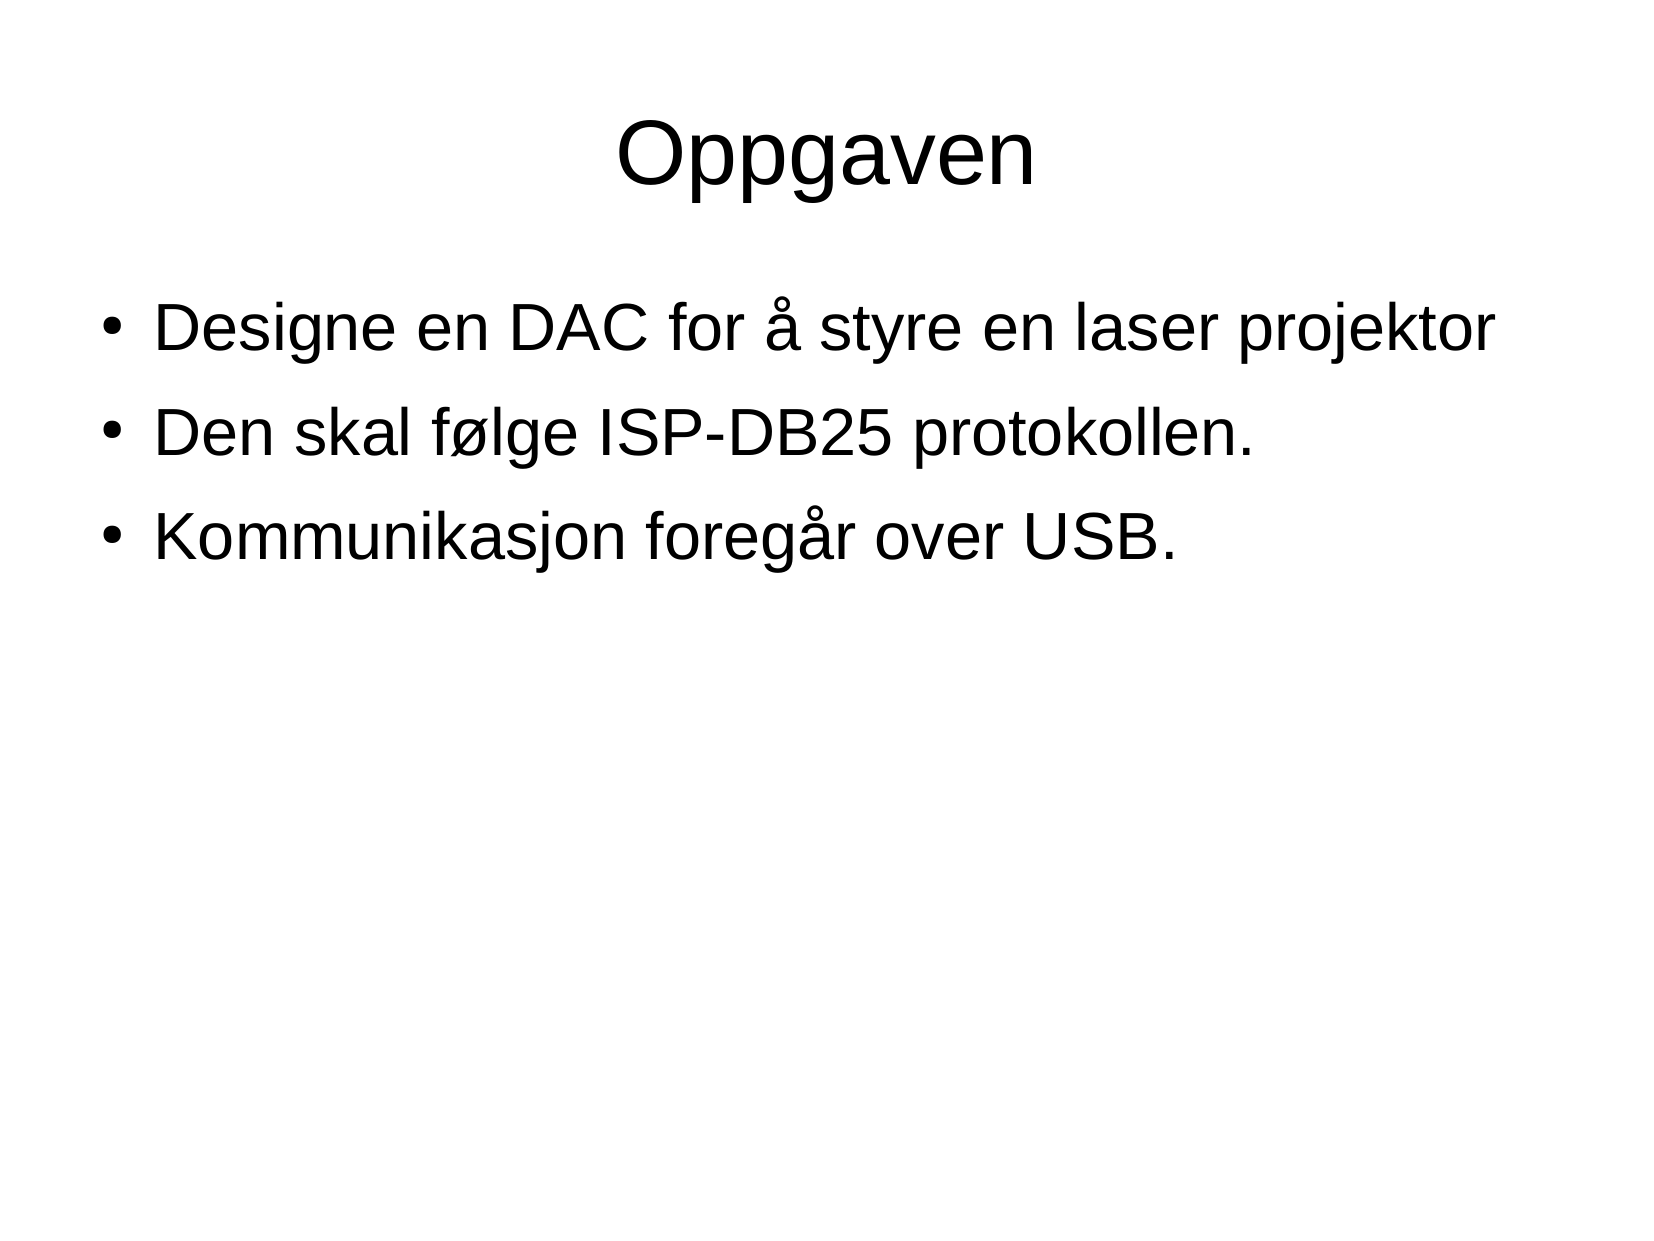

# Oppgaven
Designe en DAC for å styre en laser projektor
Den skal følge ISP-DB25 protokollen.
Kommunikasjon foregår over USB.